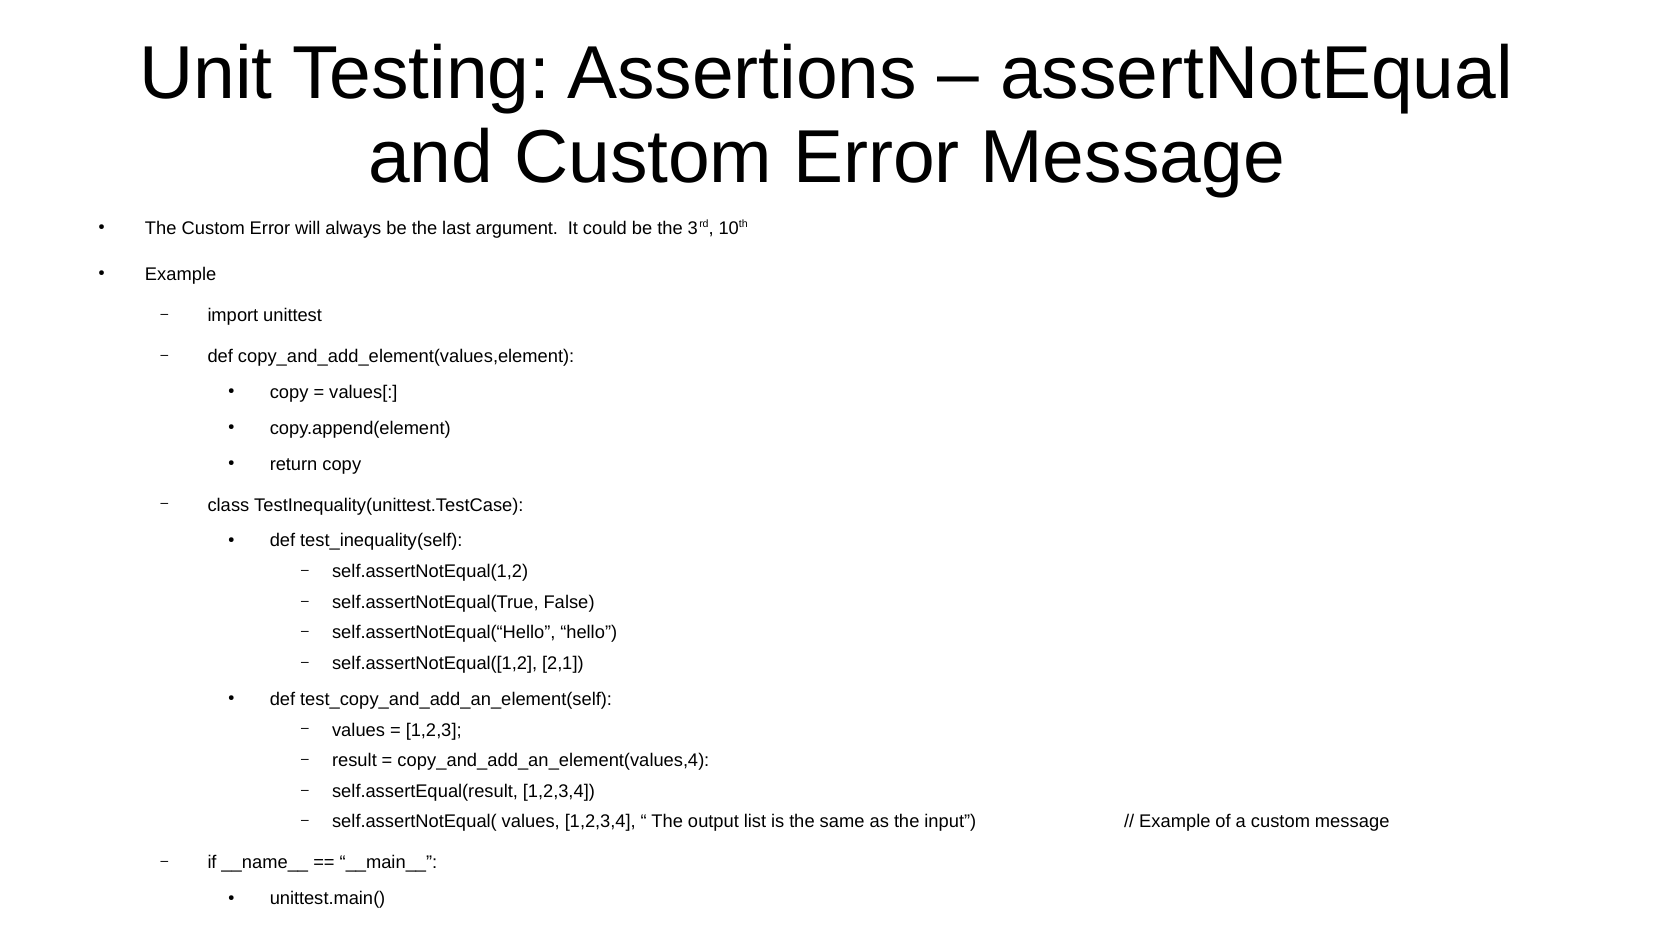

# Unit Testing: Assertions – assertNotEqual and Custom Error Message
The Custom Error will always be the last argument. It could be the 3rd, 10th
Example
import unittest
def copy_and_add_element(values,element):
copy = values[:]
copy.append(element)
return copy
class TestInequality(unittest.TestCase):
def test_inequality(self):
self.assertNotEqual(1,2)
self.assertNotEqual(True, False)
self.assertNotEqual(“Hello”, “hello”)
self.assertNotEqual([1,2], [2,1])
def test_copy_and_add_an_element(self):
values = [1,2,3];
result = copy_and_add_an_element(values,4):
self.assertEqual(result, [1,2,3,4])
self.assertNotEqual( values, [1,2,3,4], “ The output list is the same as the input”)			 	// Example of a custom message
if __name__ == “__main__”:
unittest.main()